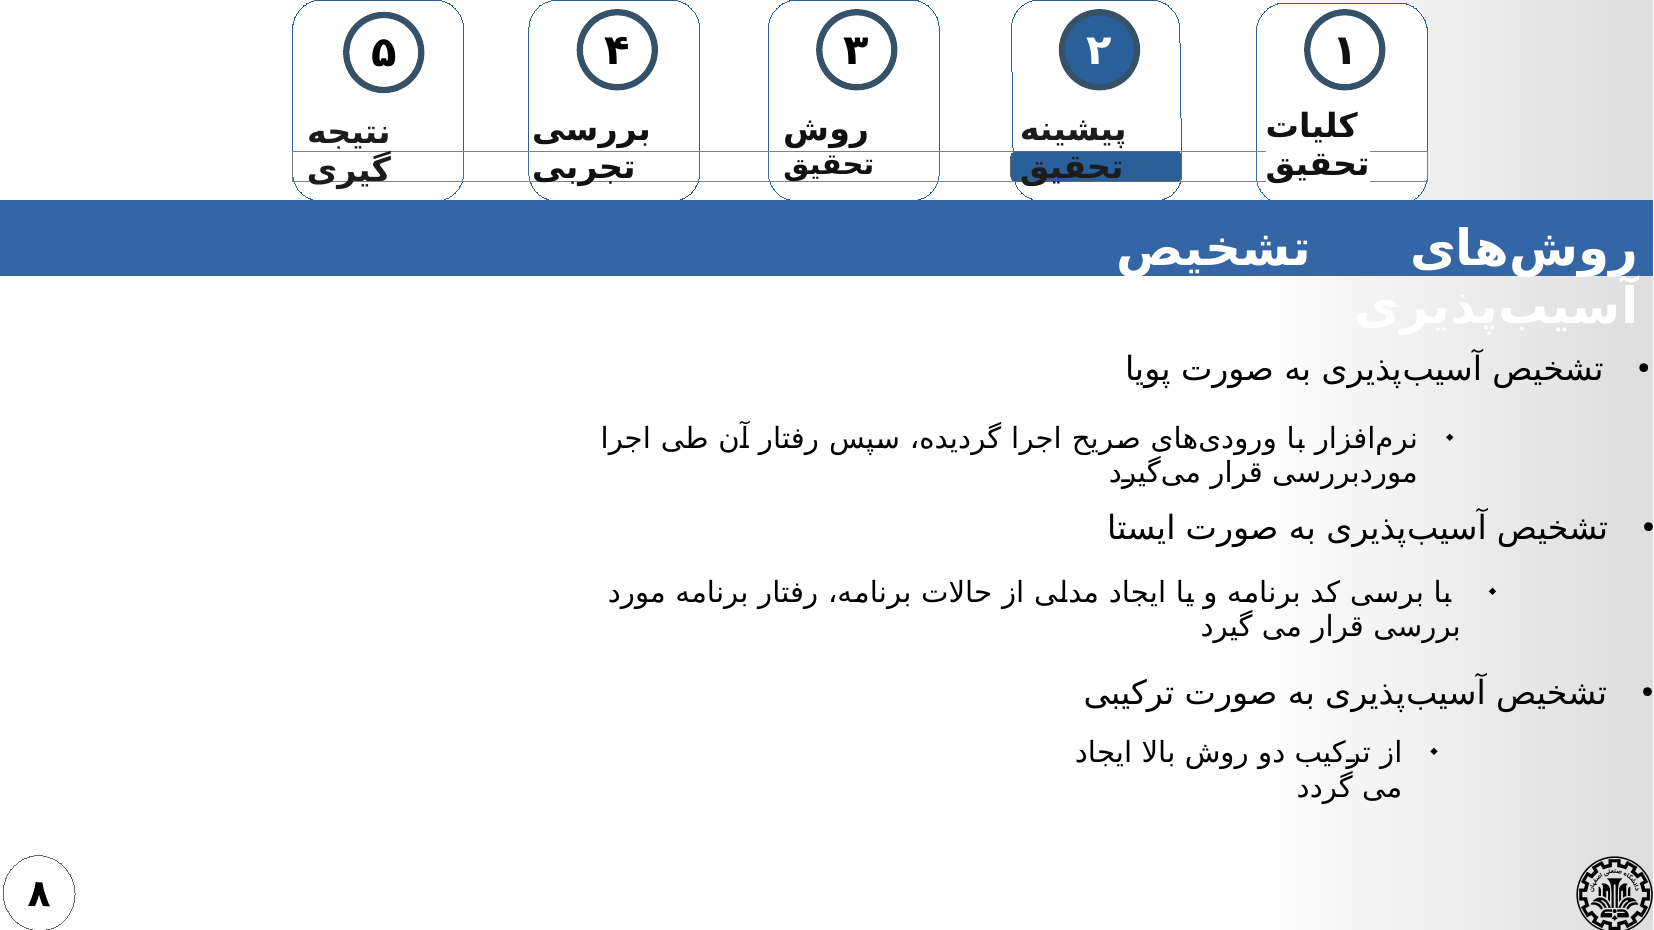

۴
۳
۲
۱
۵
کلیات تحقیق
بررسی تجربی
روش تحقیق
پیشینه تحقیق
نتیجه گیری
روش‌های تشخیص آسیب‌پذیری
 تشخیص آسیب‌پذیری به صورت پویا
نرم‌افزار با ورودی‌های صریح اجرا گردیده، سپس رفتار آن طی اجرا موردبررسی قرار می‌گیرد
 تشخیص آسیب‌پذیری به صورت ایستا
 با برسی کد برنامه و یا ایجاد مدلی از حالات برنامه، رفتار برنامه مورد بررسی قرار می گیرد
 تشخیص آسیب‌پذیری به صورت ترکیبی
از ترکیب دو روش بالا ایجاد می گردد
۸